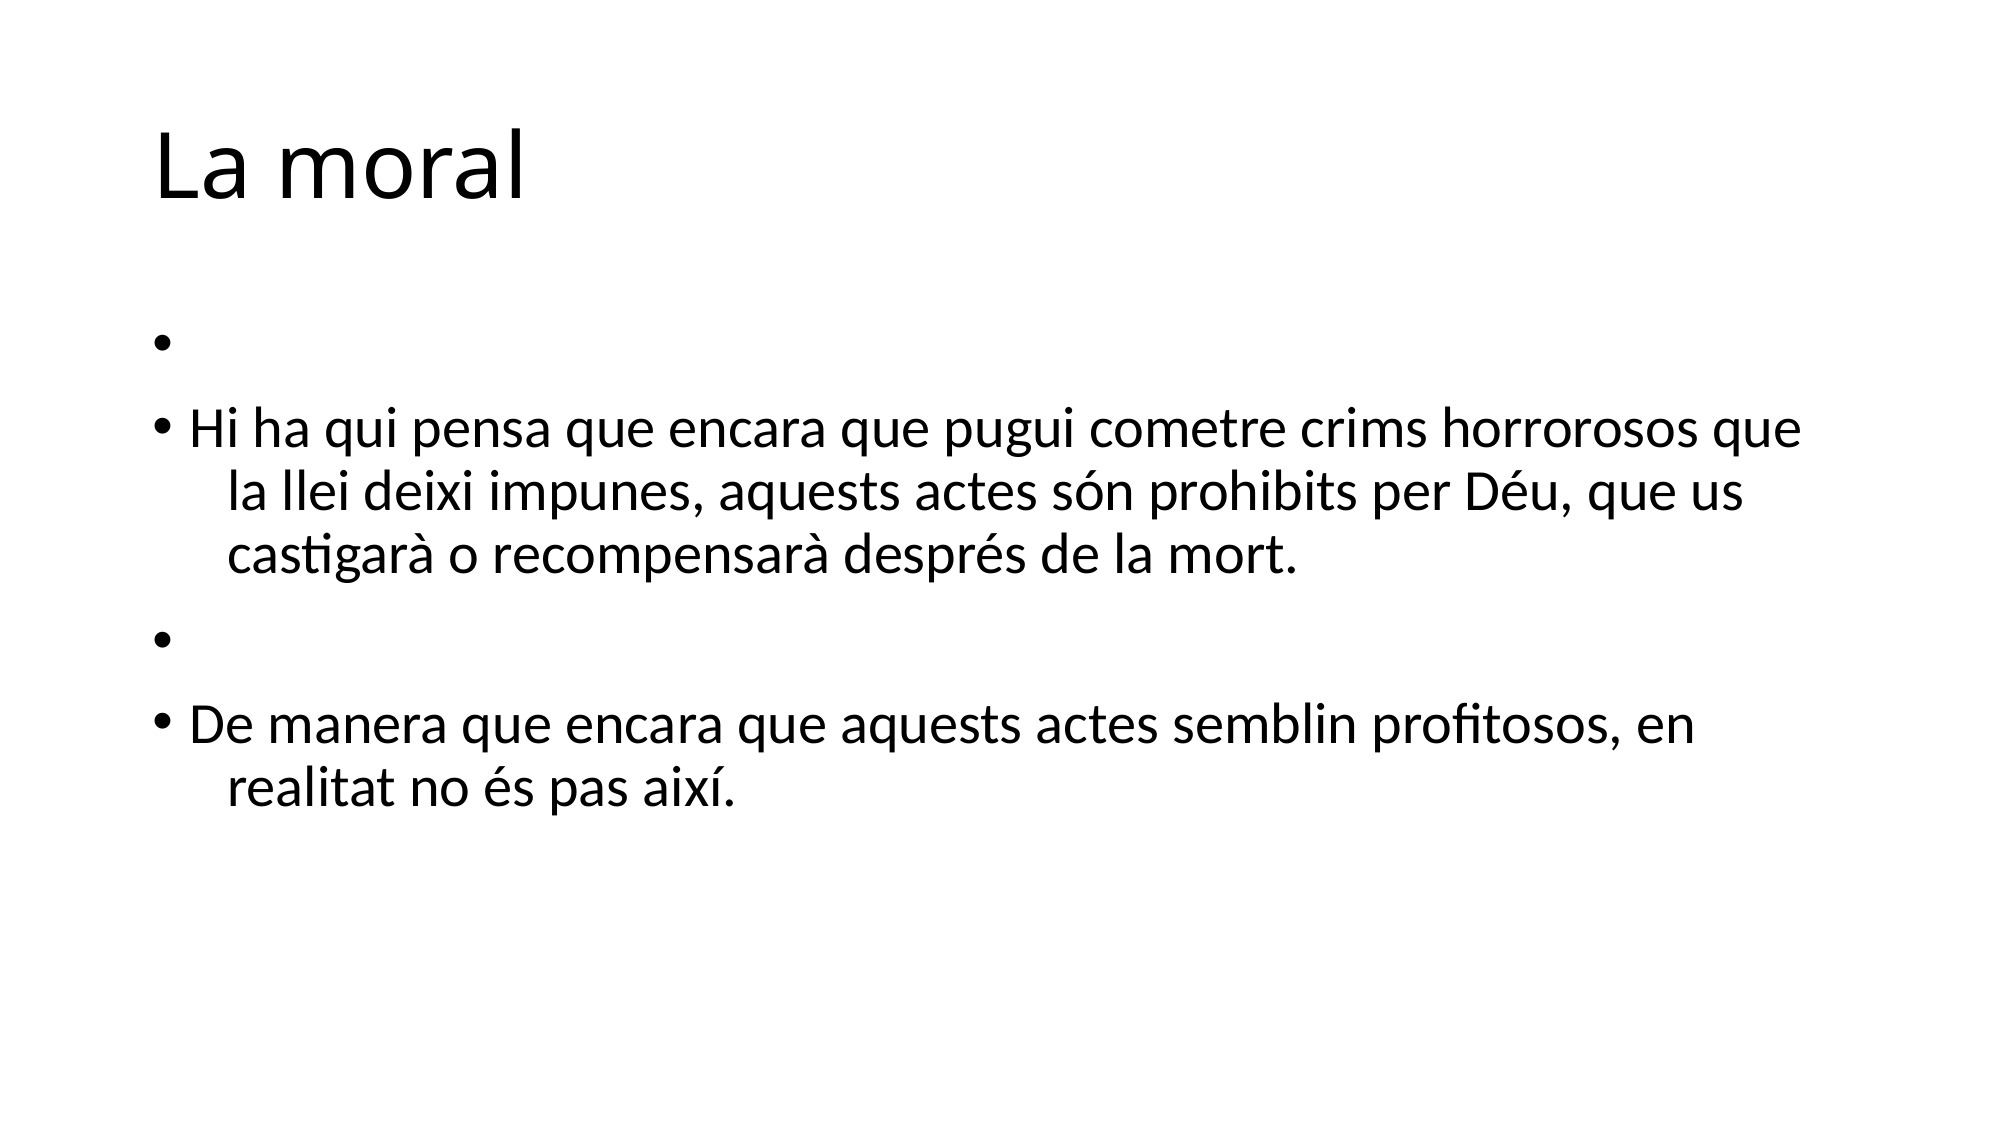

# La moral
Hi ha qui pensa que encara que pugui cometre crims horrorosos que la llei deixi impunes, aquests actes són prohibits per Déu, que us castigarà o recompensarà després de la mort.
De manera que encara que aquests actes semblin profitosos, en realitat no és pas així.